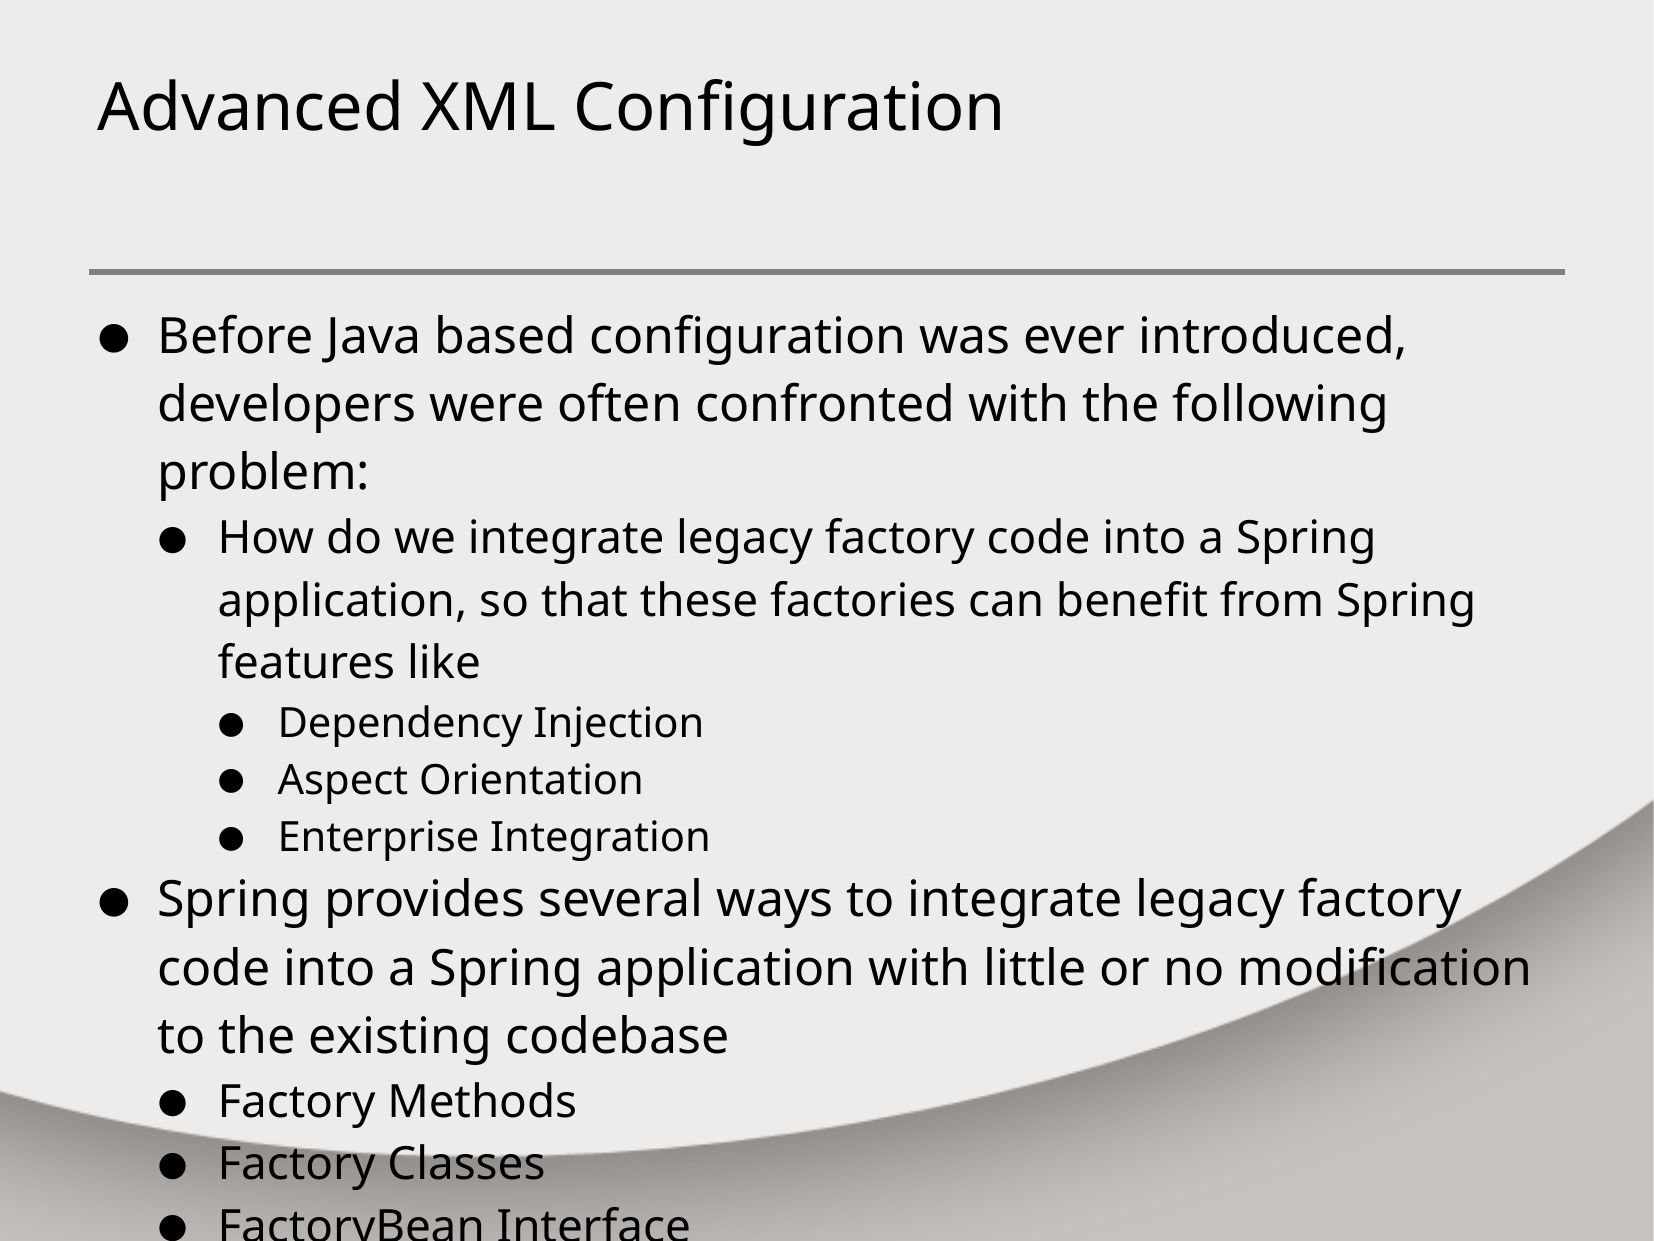

# Advanced XML Configuration
Before Java based configuration was ever introduced, developers were often confronted with the following problem:
How do we integrate legacy factory code into a Spring application, so that these factories can benefit from Spring features like
Dependency Injection
Aspect Orientation
Enterprise Integration
Spring provides several ways to integrate legacy factory code into a Spring application with little or no modification to the existing codebase
Factory Methods
Factory Classes
FactoryBean Interface